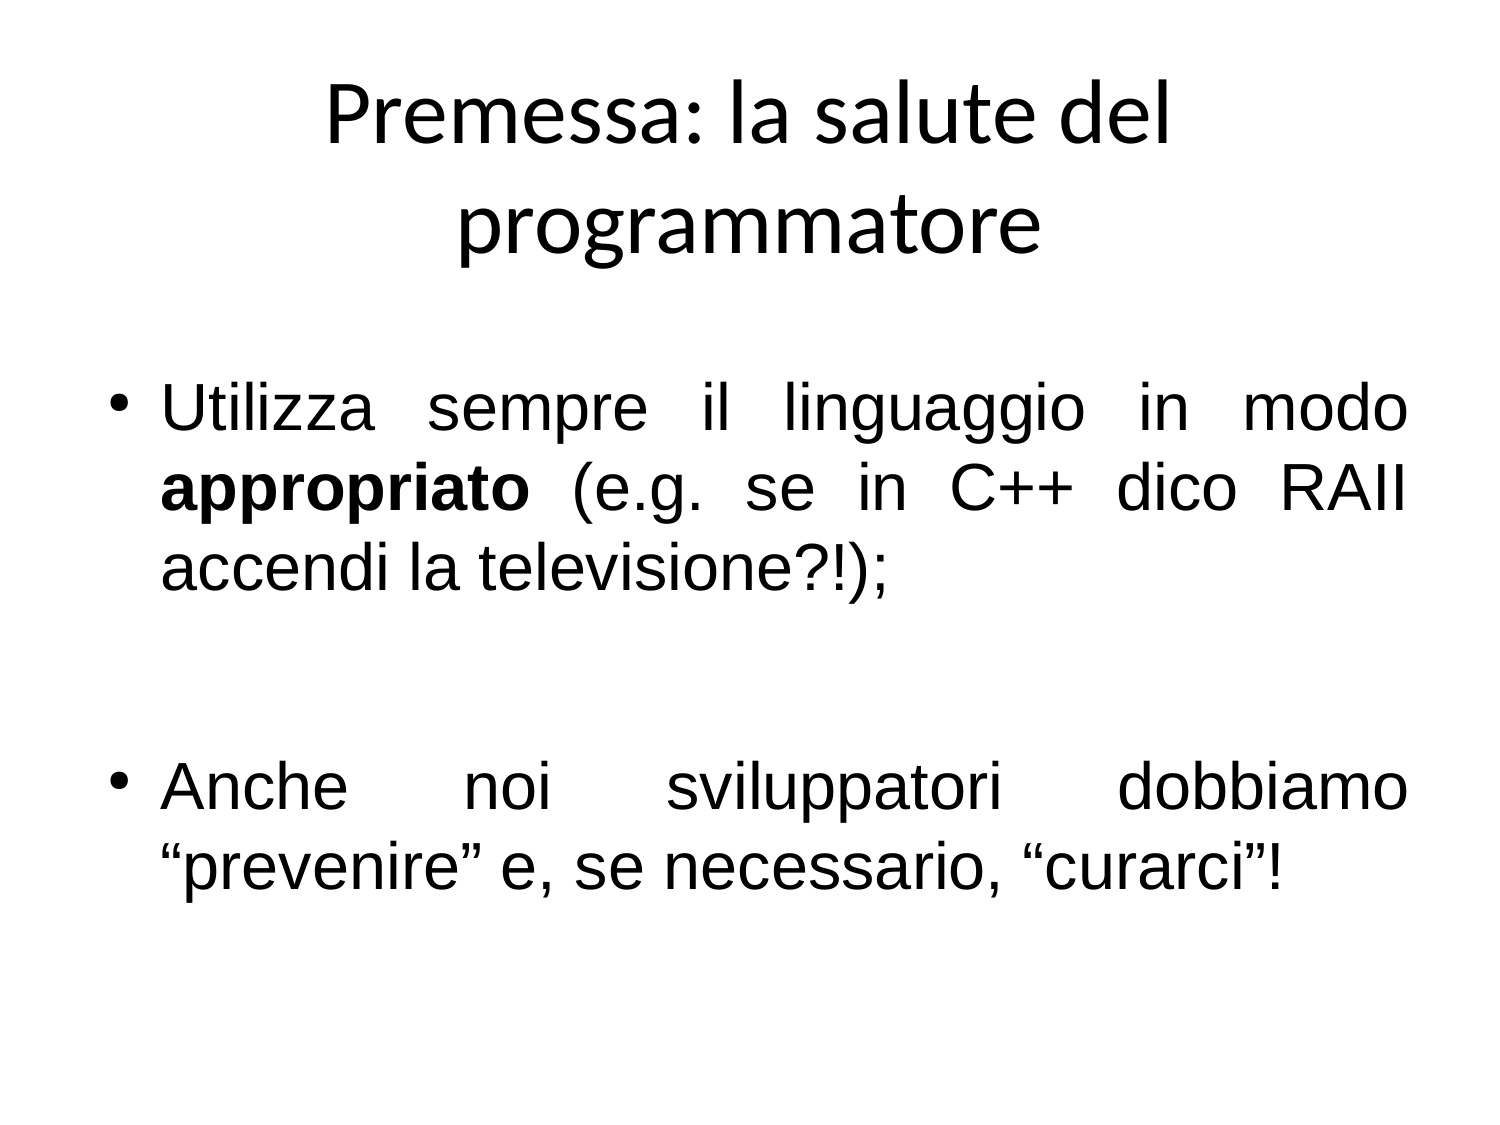

# Premessa: la salute del programmatore
Utilizza sempre il linguaggio in modo appropriato (e.g. se in C++ dico RAII accendi la televisione?!);
Anche noi sviluppatori dobbiamo “prevenire” e, se necessario, “curarci”!